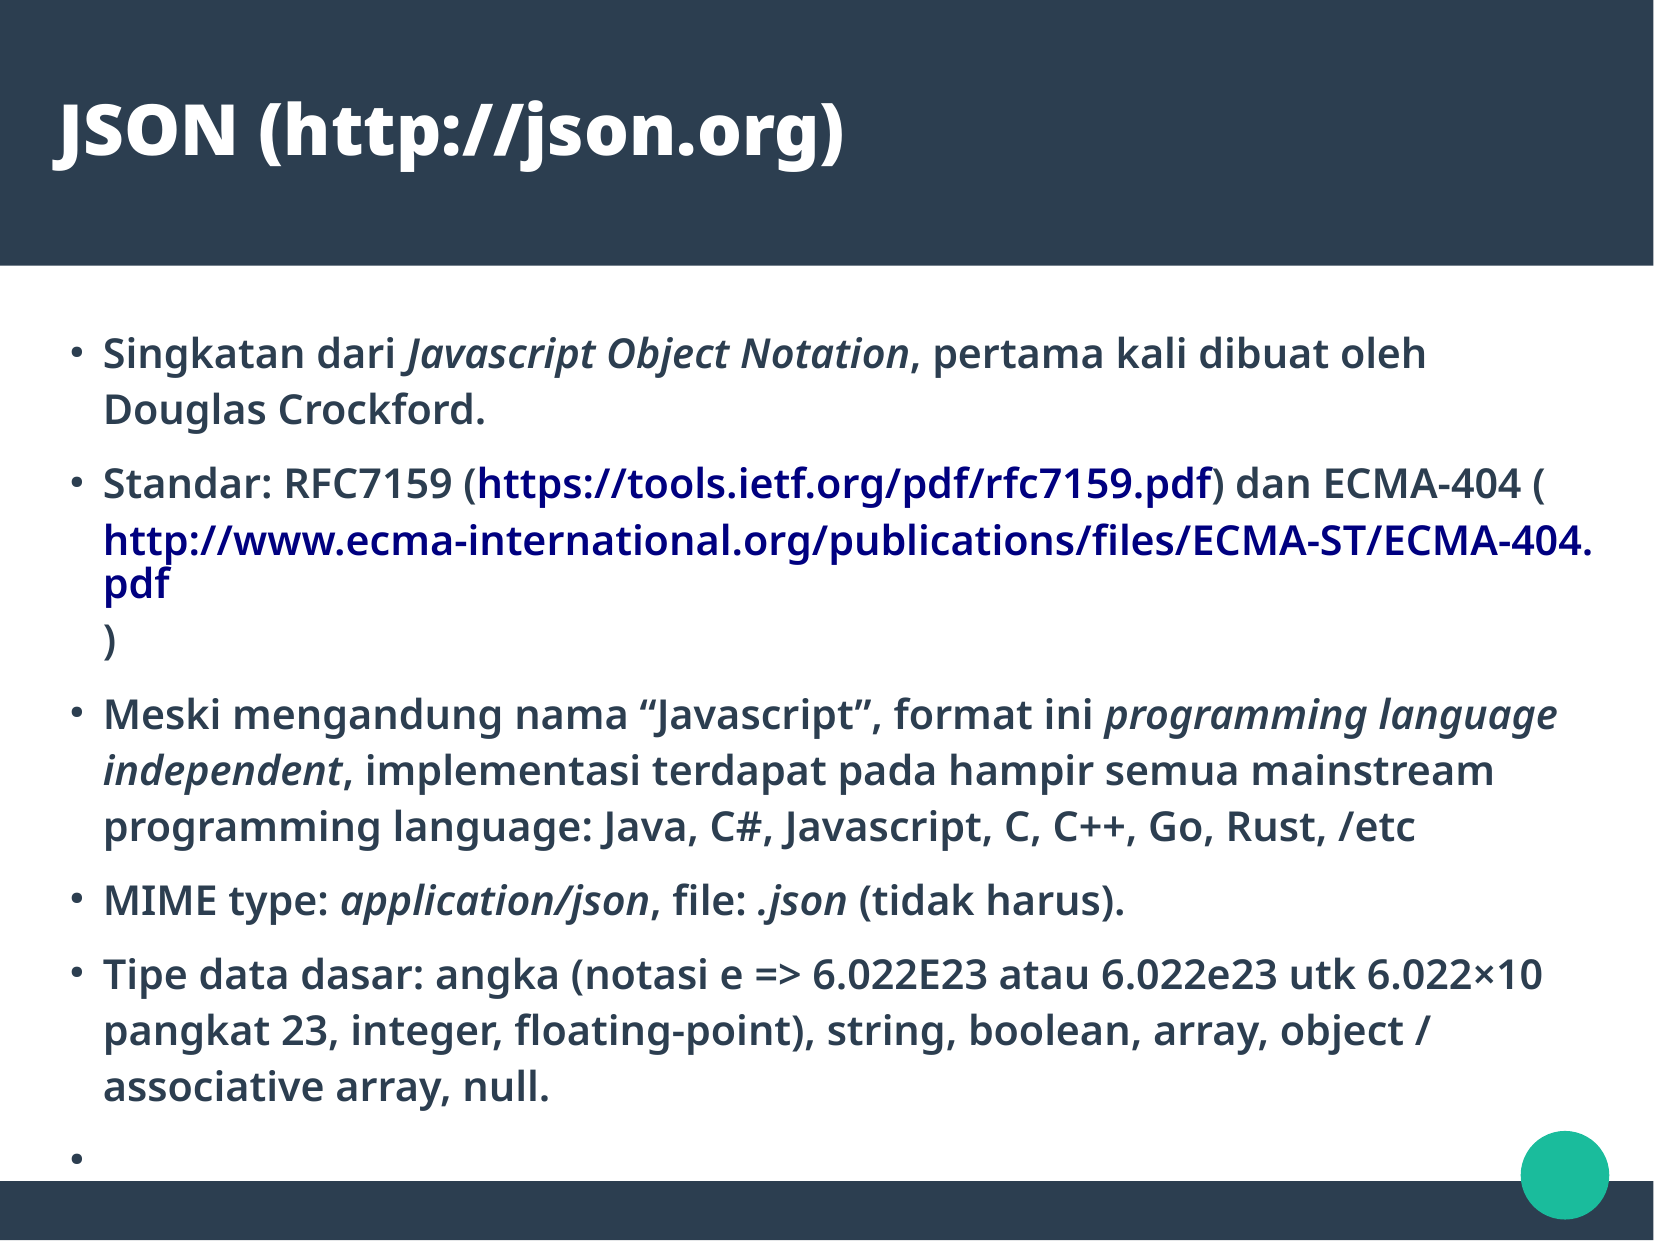

# JSON (http://json.org)
Singkatan dari Javascript Object Notation, pertama kali dibuat oleh Douglas Crockford.
Standar: RFC7159 (https://tools.ietf.org/pdf/rfc7159.pdf) dan ECMA-404 (http://www.ecma-international.org/publications/files/ECMA-ST/ECMA-404.pdf)
Meski mengandung nama “Javascript”, format ini programming language independent, implementasi terdapat pada hampir semua mainstream programming language: Java, C#, Javascript, C, C++, Go, Rust, /etc
MIME type: application/json, file: .json (tidak harus).
Tipe data dasar: angka (notasi e => 6.022E23 atau 6.022e23 utk 6.022×10 pangkat 23, integer, floating-point), string, boolean, array, object / associative array, null.